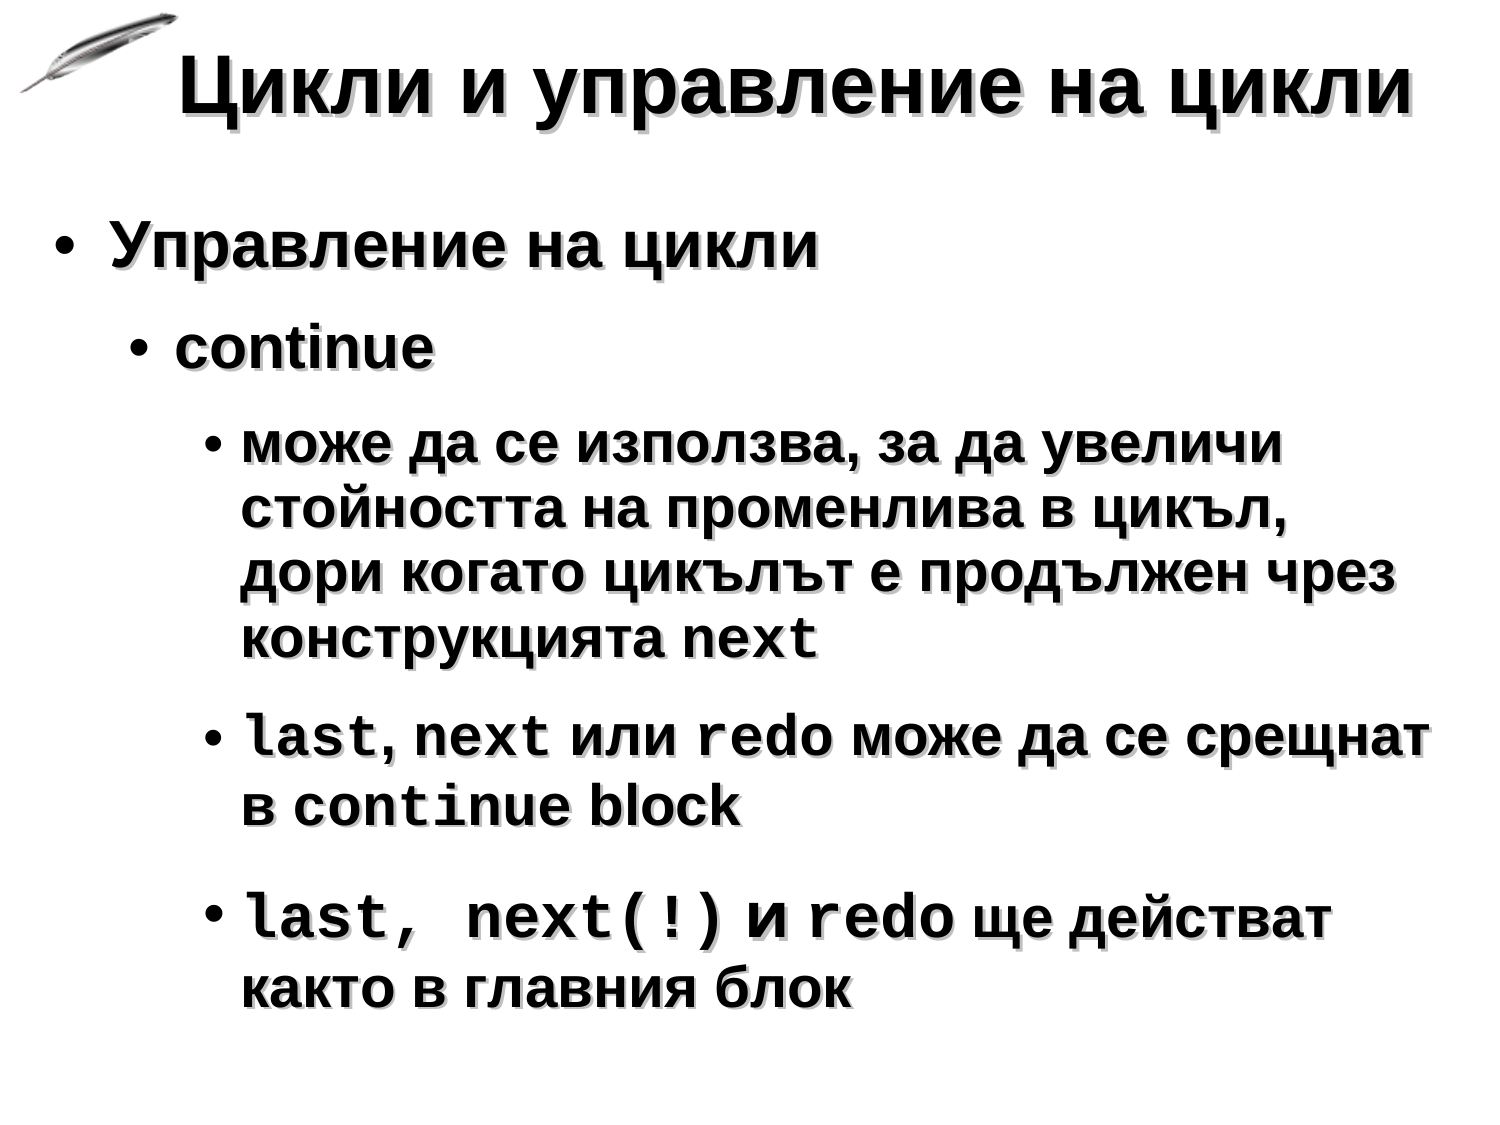

# Цикли и управление на цикли
Управление на цикли
continue
може да се използва, за да увеличи стойността на променлива в цикъл, дори когато цикълът е продължен чрез конструкцията next
last, next или redo може да се срещнат в continue block
last, next(!) и redo ще действат както в главния блок